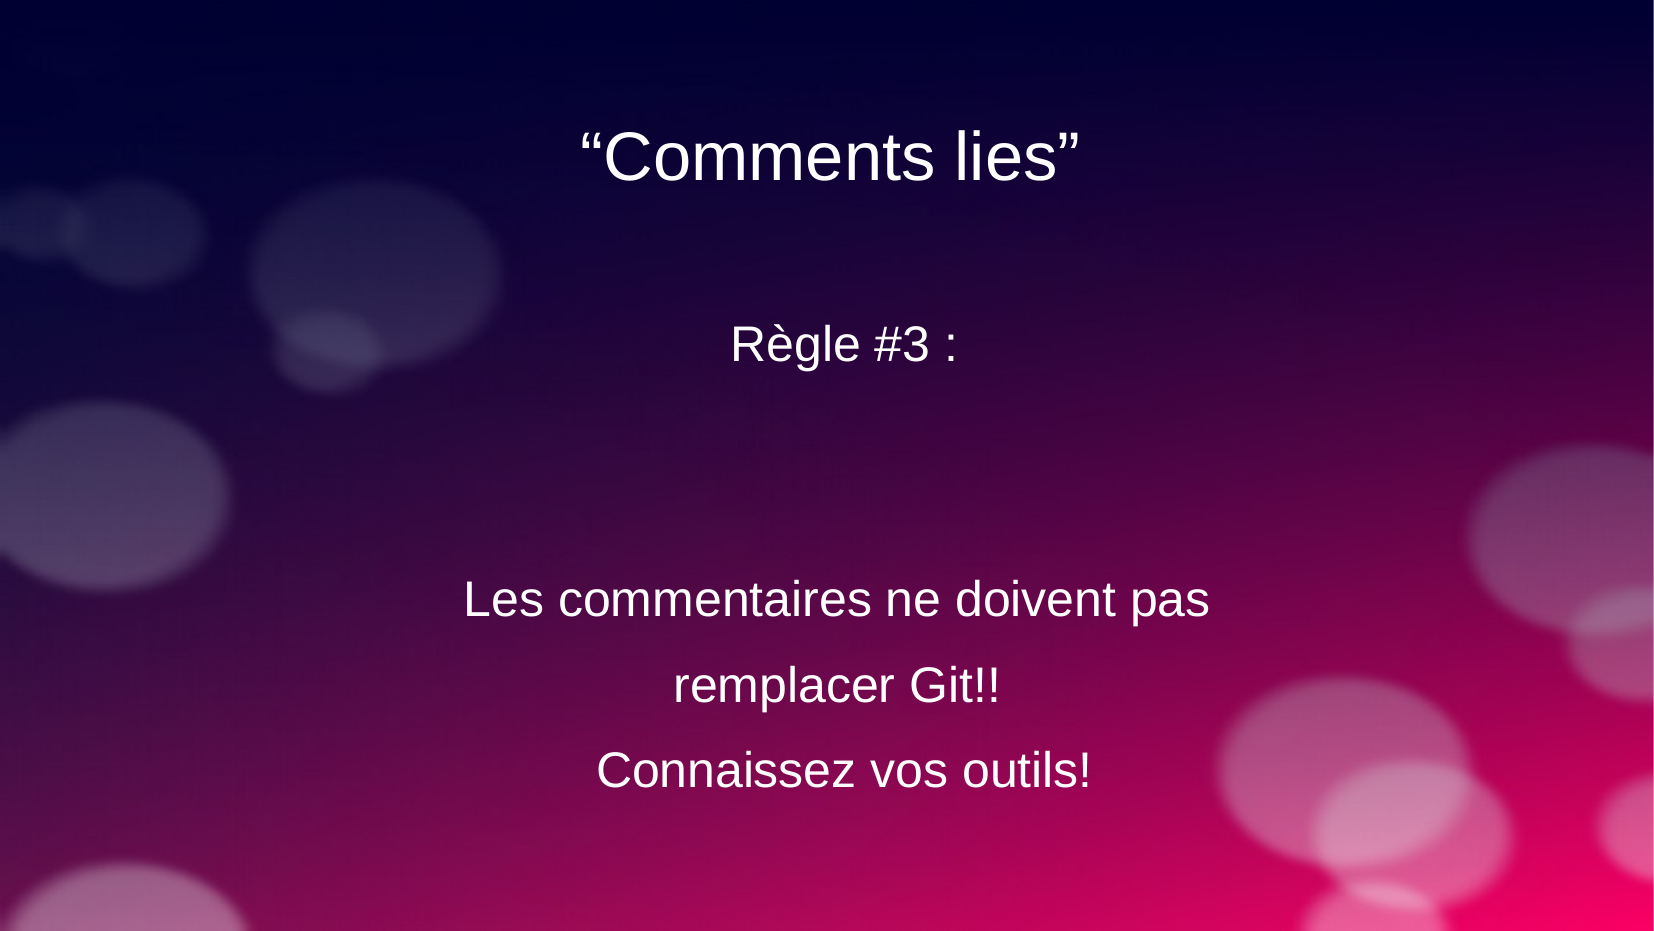

# “Comments lies”
Règle #3 :
Les commentaires ne doivent pas
remplacer Git!!
Connaissez vos outils!